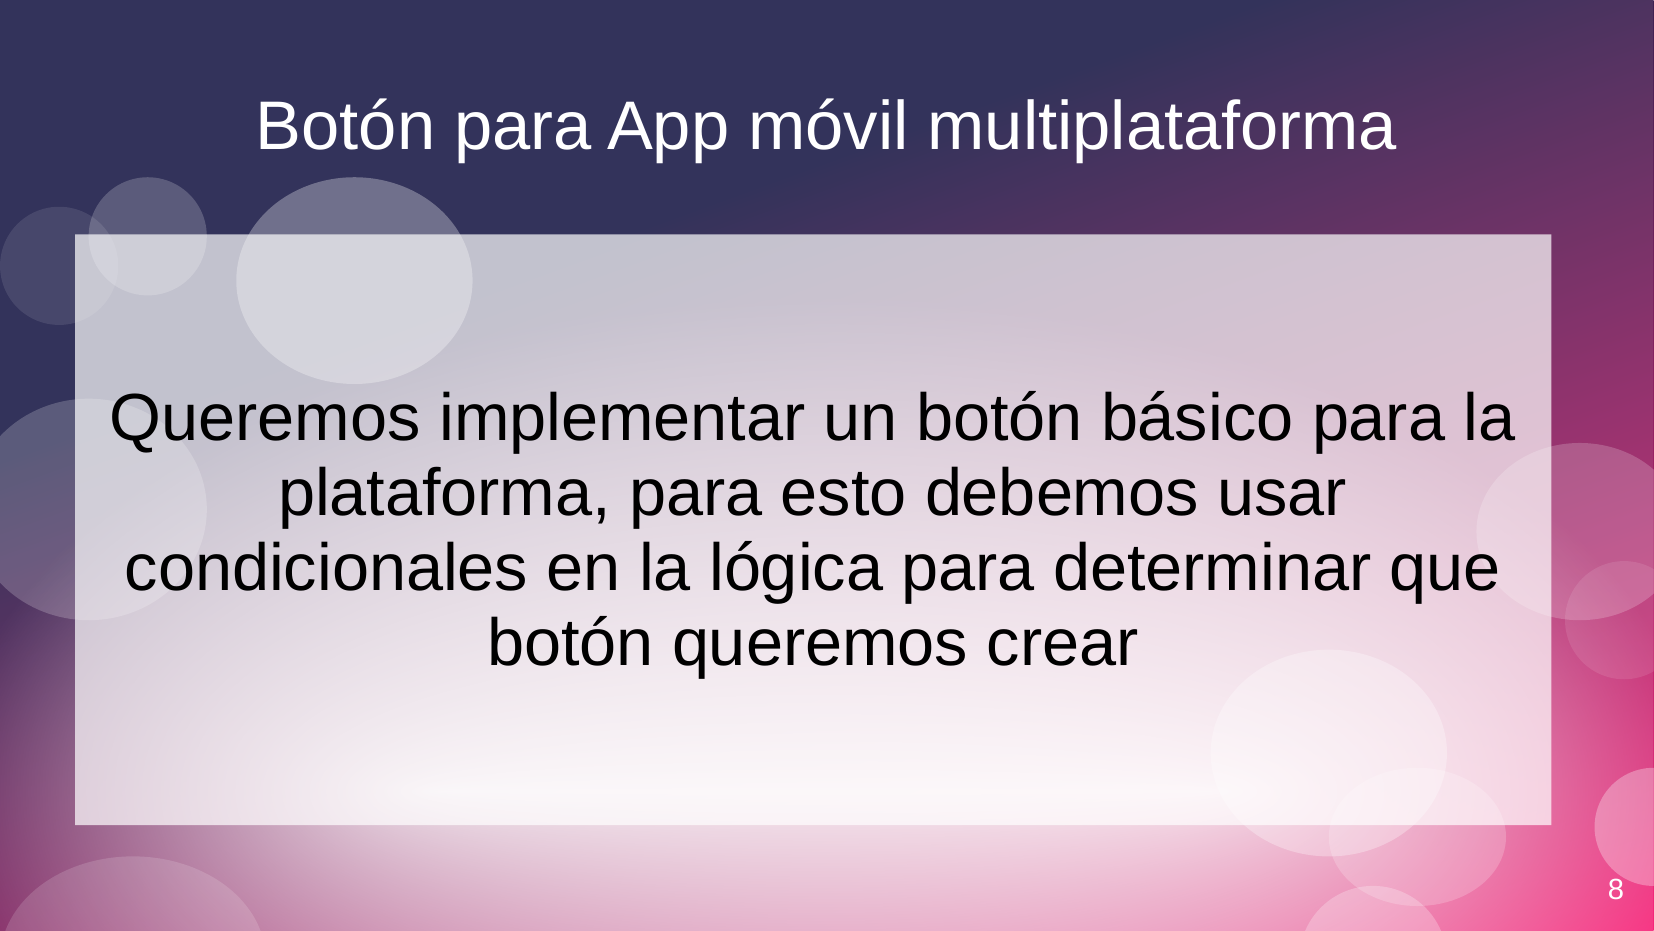

# Botón para App móvil multiplataforma
Queremos implementar un botón básico para la plataforma, para esto debemos usar condicionales en la lógica para determinar que botón queremos crear